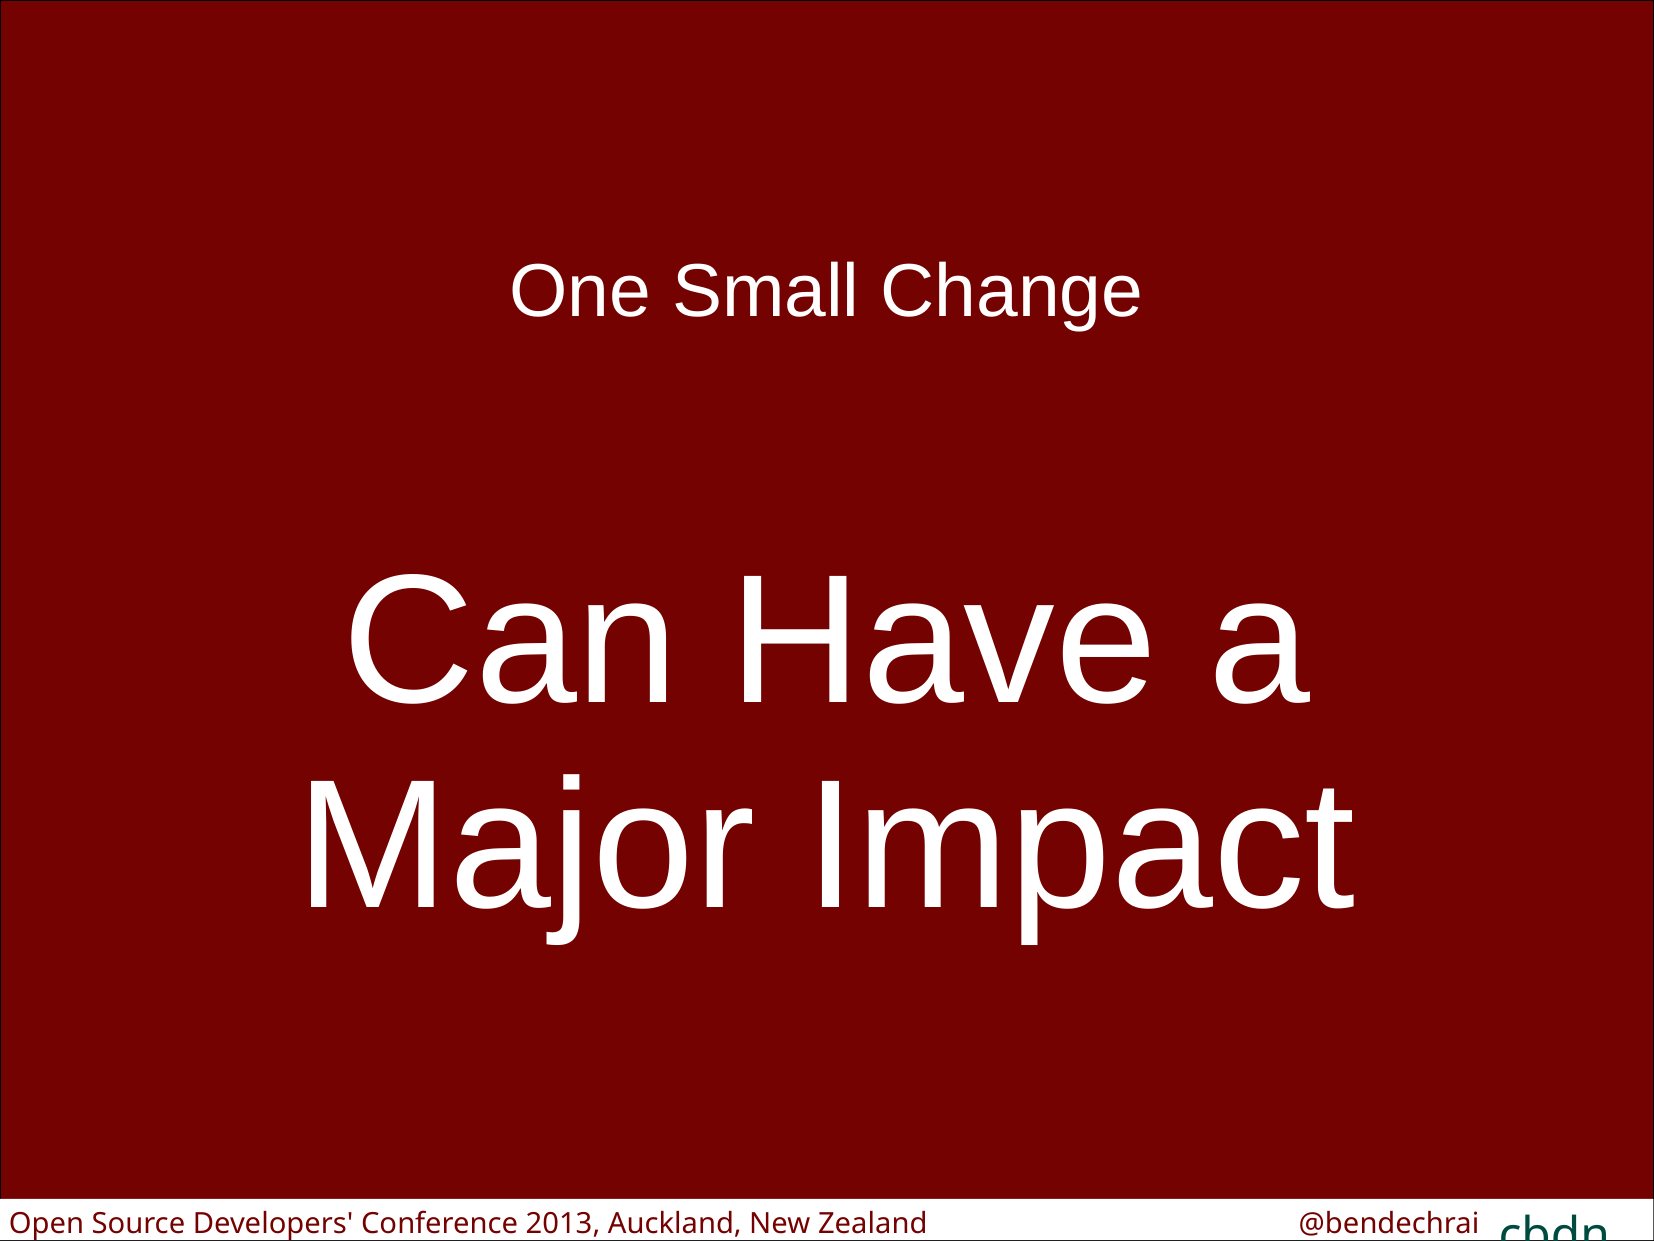

# One Small Change Can Have a Major Impact
cbdn
Open Source Developers' Conference 2013, Auckland, New Zealand
@bendechrai